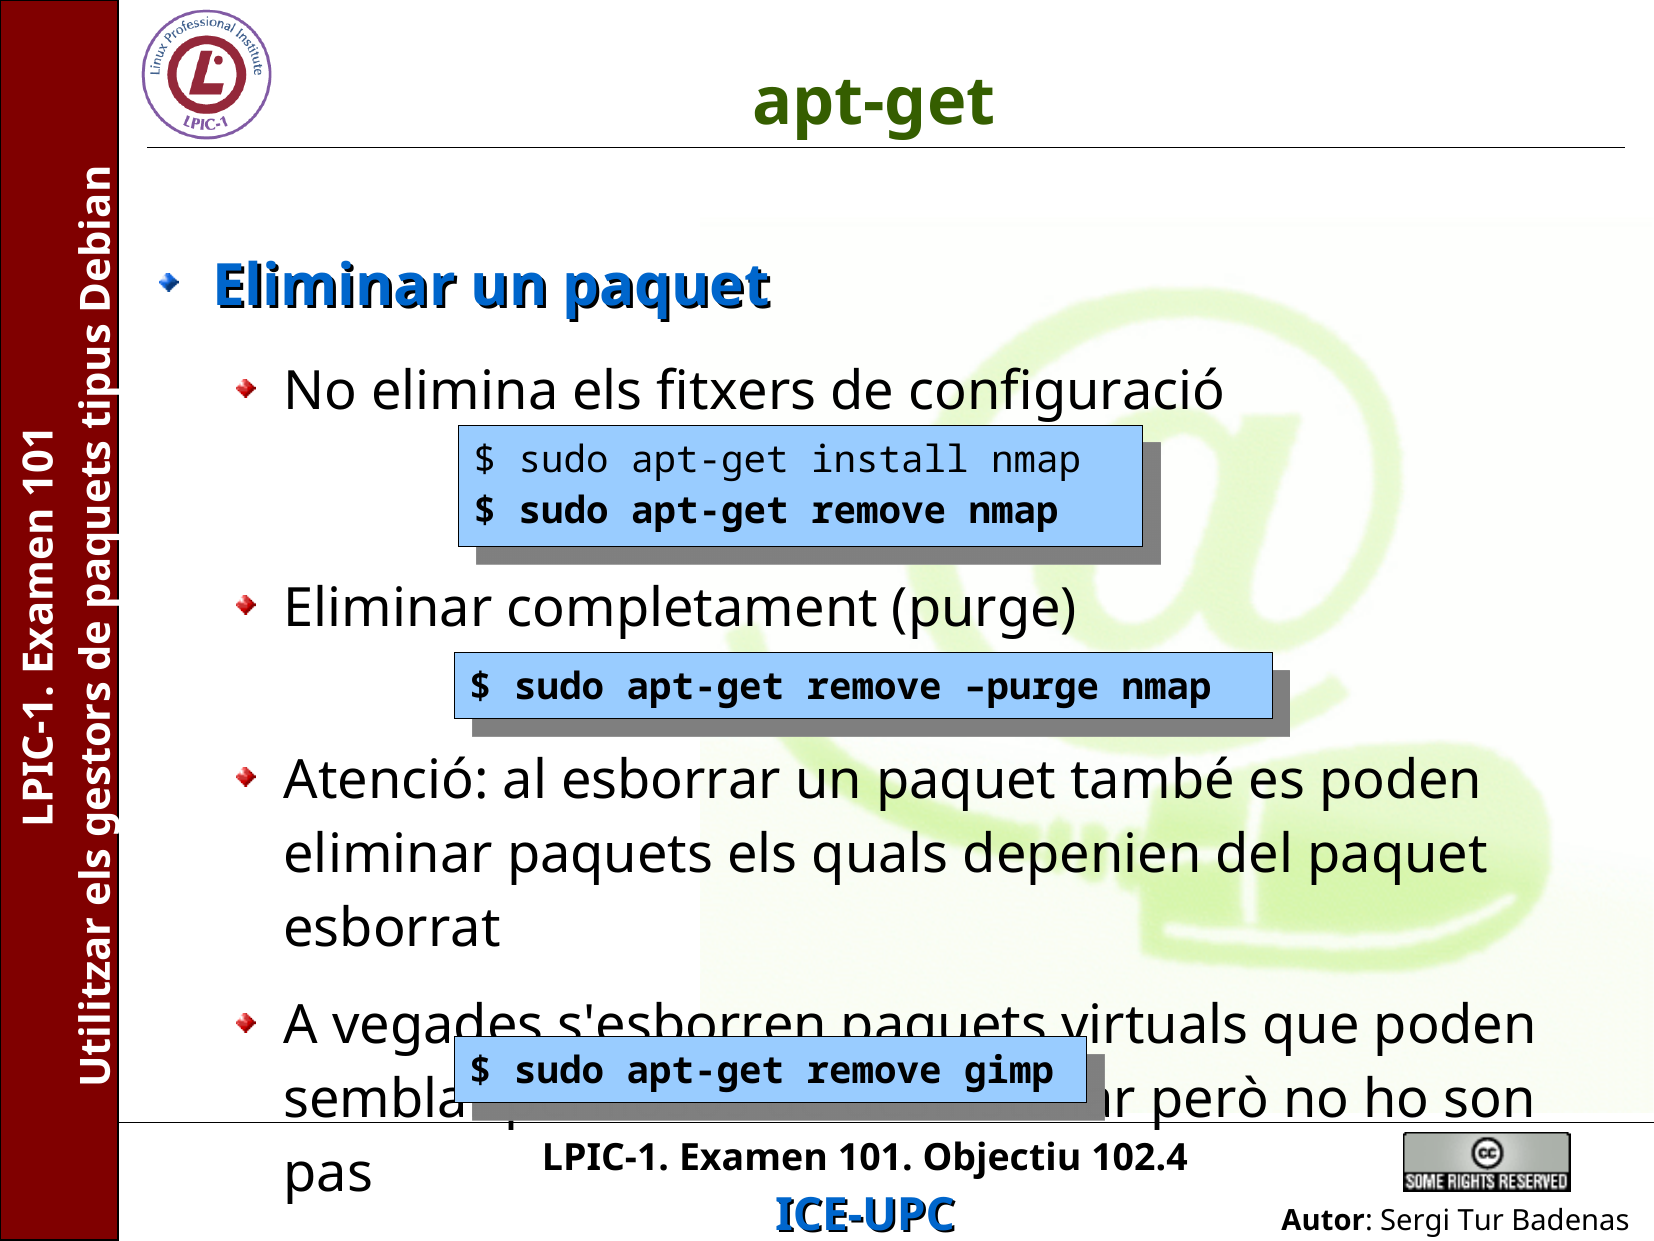

# apt-get
Eliminar un paquet
No elimina els fitxers de configuració
Eliminar completament (purge)
Atenció: al esborrar un paquet també es poden eliminar paquets els quals depenien del paquet esborrat
A vegades s'esborren paquets virtuals que poden semblar perillosos de desinstal·lar però no ho son pas
$ sudo apt-get install nmap
$ sudo apt-get remove nmap
$ sudo apt-get remove –purge nmap
$ sudo apt-get remove gimp